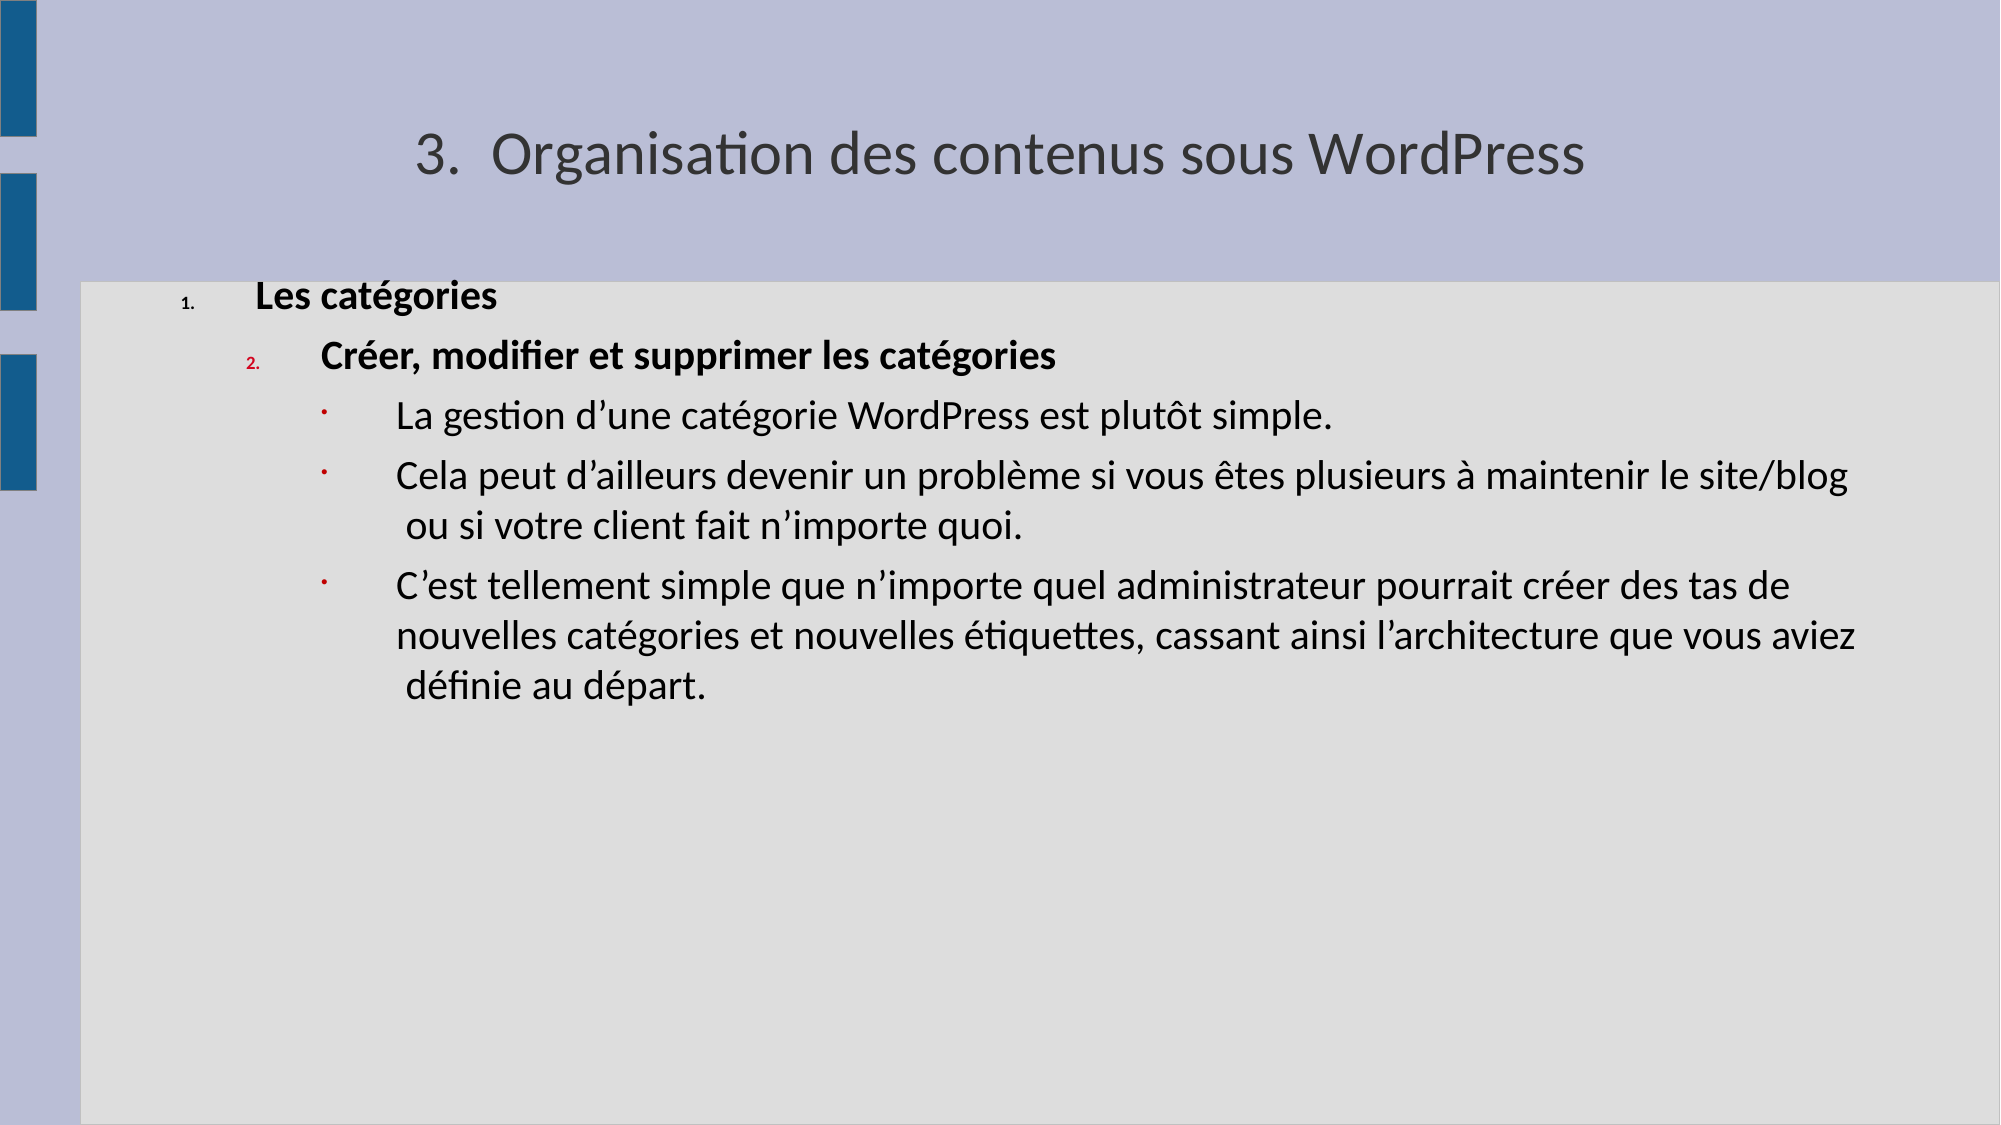

# 3.	Organisation des contenus sous WordPress
Les catégories
Créer, modifier et supprimer les catégories
La gestion d’une catégorie WordPress est plutôt simple.
Cela peut d’ailleurs devenir un problème si vous êtes plusieurs à maintenir le site/blog ou si votre client fait n’importe quoi.
C’est tellement simple que n’importe quel administrateur pourrait créer des tas de nouvelles catégories et nouvelles étiquettes, cassant ainsi l’architecture que vous aviez définie au départ.